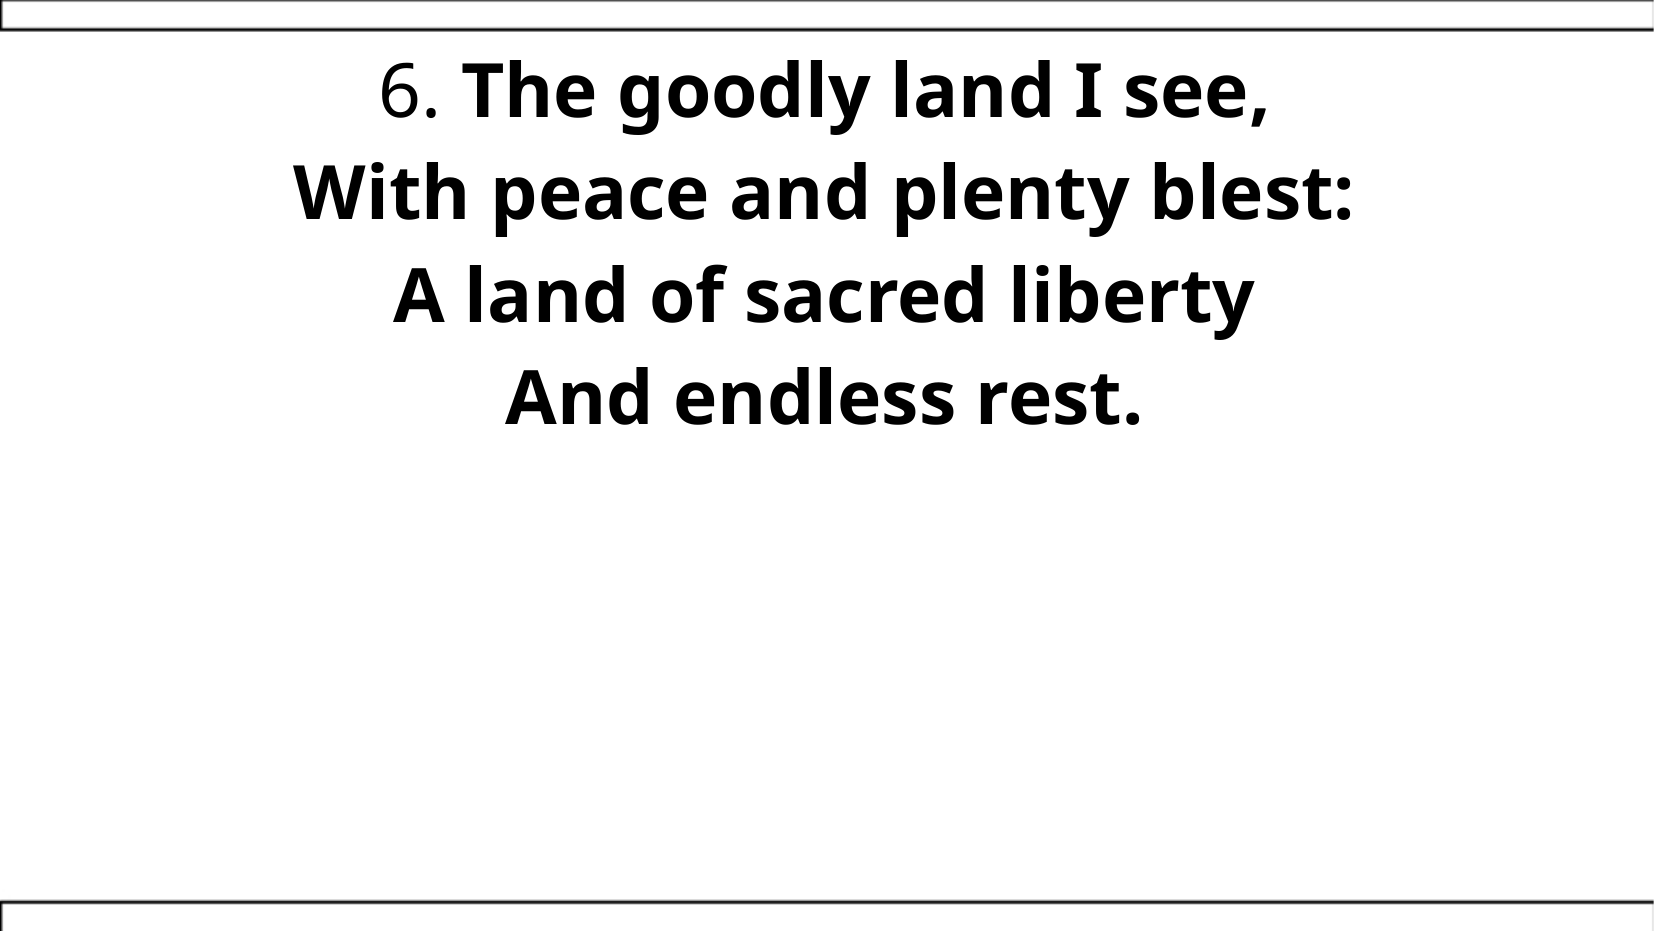

6. The goodly land I see,
With peace and plenty blest:
A land of sacred liberty
And endless rest.